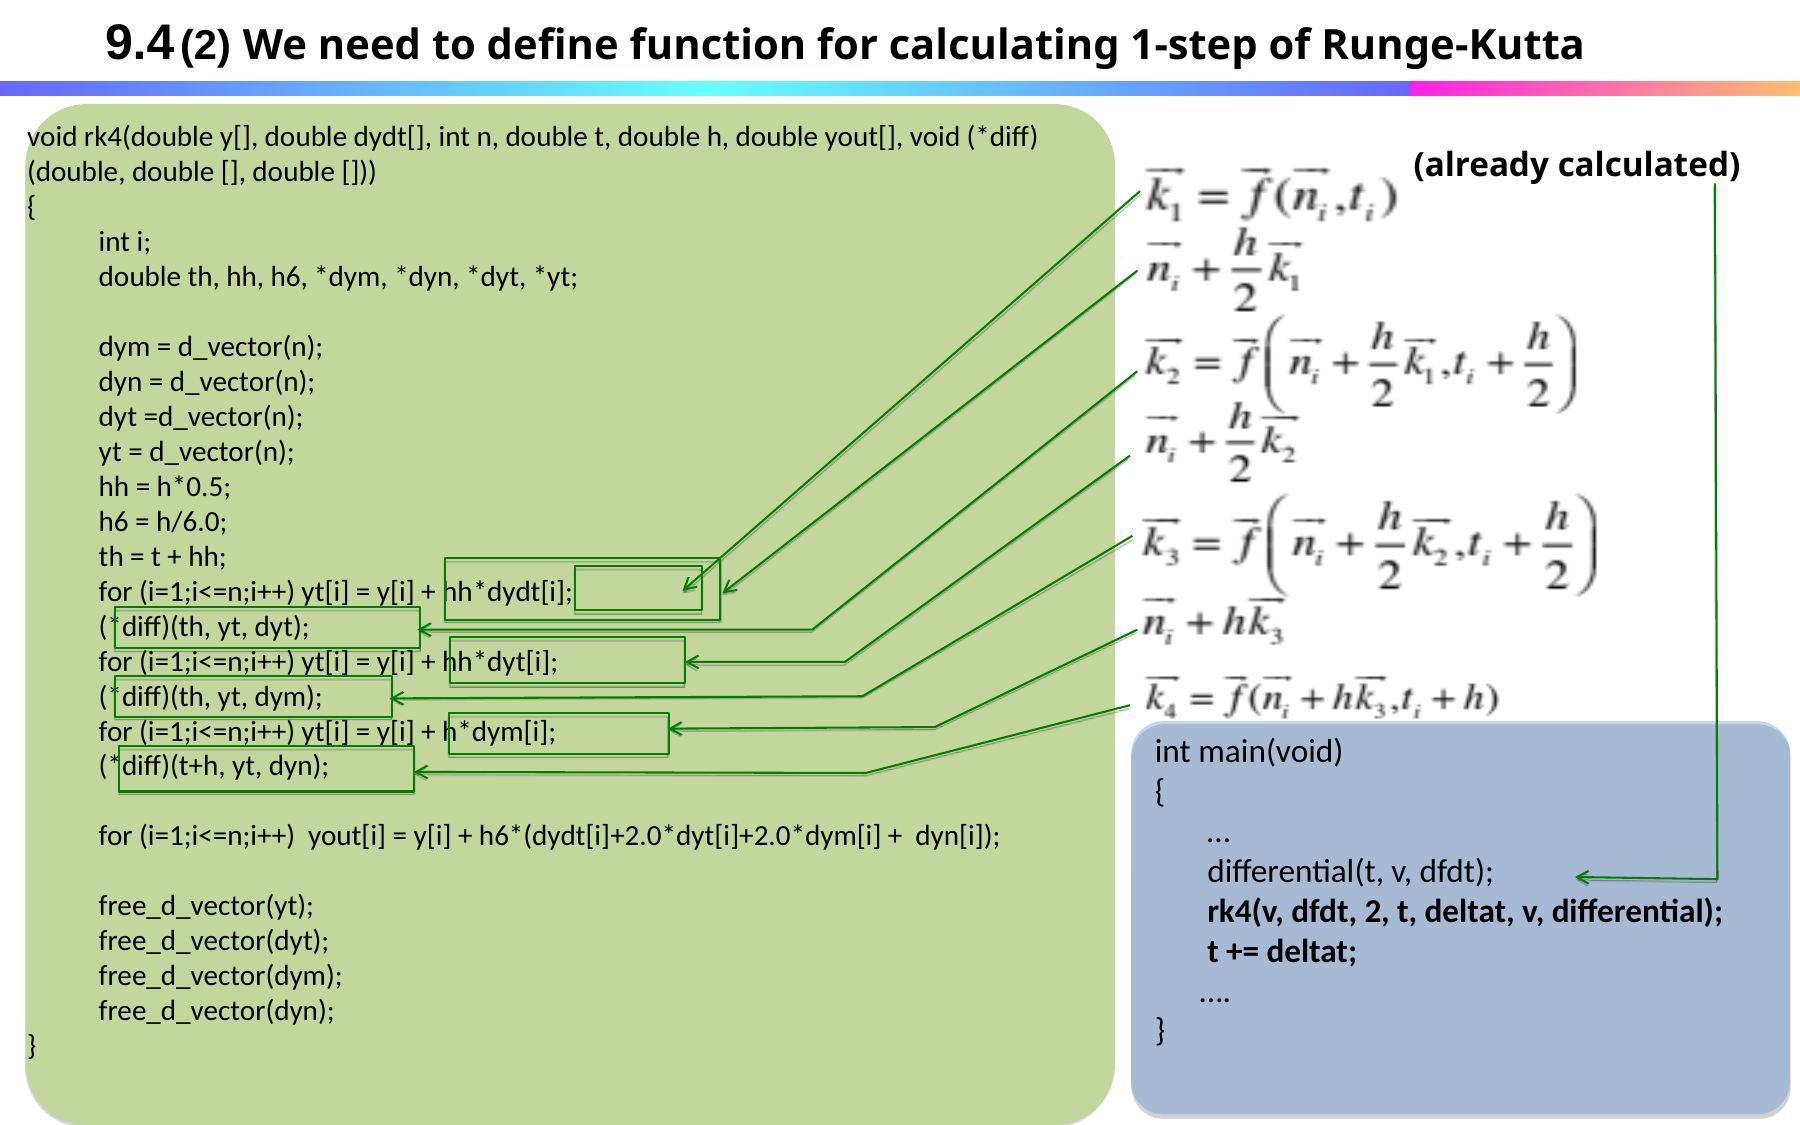

9.4	(2) We need to define function for calculating 1-step of Runge-Kutta
void rk4(double y[], double dydt[], int n, double t, double h, double yout[], void (*diff) (double, double [], double []))
{
 int i;
 double th, hh, h6, *dym, *dyn, *dyt, *yt;
 dym = d_vector(n);
 dyn = d_vector(n);
 dyt =d_vector(n);
 yt = d_vector(n);
 hh = h*0.5;
 h6 = h/6.0;
 th = t + hh;
 for (i=1;i<=n;i++) yt[i] = y[i] + hh*dydt[i];
 (*diff)(th, yt, dyt);
 for (i=1;i<=n;i++) yt[i] = y[i] + hh*dyt[i];
 (*diff)(th, yt, dym);
 for (i=1;i<=n;i++) yt[i] = y[i] + h*dym[i];
 (*diff)(t+h, yt, dyn);
 for (i=1;i<=n;i++) yout[i] = y[i] + h6*(dydt[i]+2.0*dyt[i]+2.0*dym[i] + dyn[i]);
 free_d_vector(yt);
 free_d_vector(dyt);
 free_d_vector(dym);
 free_d_vector(dyn);
}
(already calculated)
int main(void)
{
 …
 differential(t, v, dfdt);
 rk4(v, dfdt, 2, t, deltat, v, differential);
 t += deltat;
 ….
}